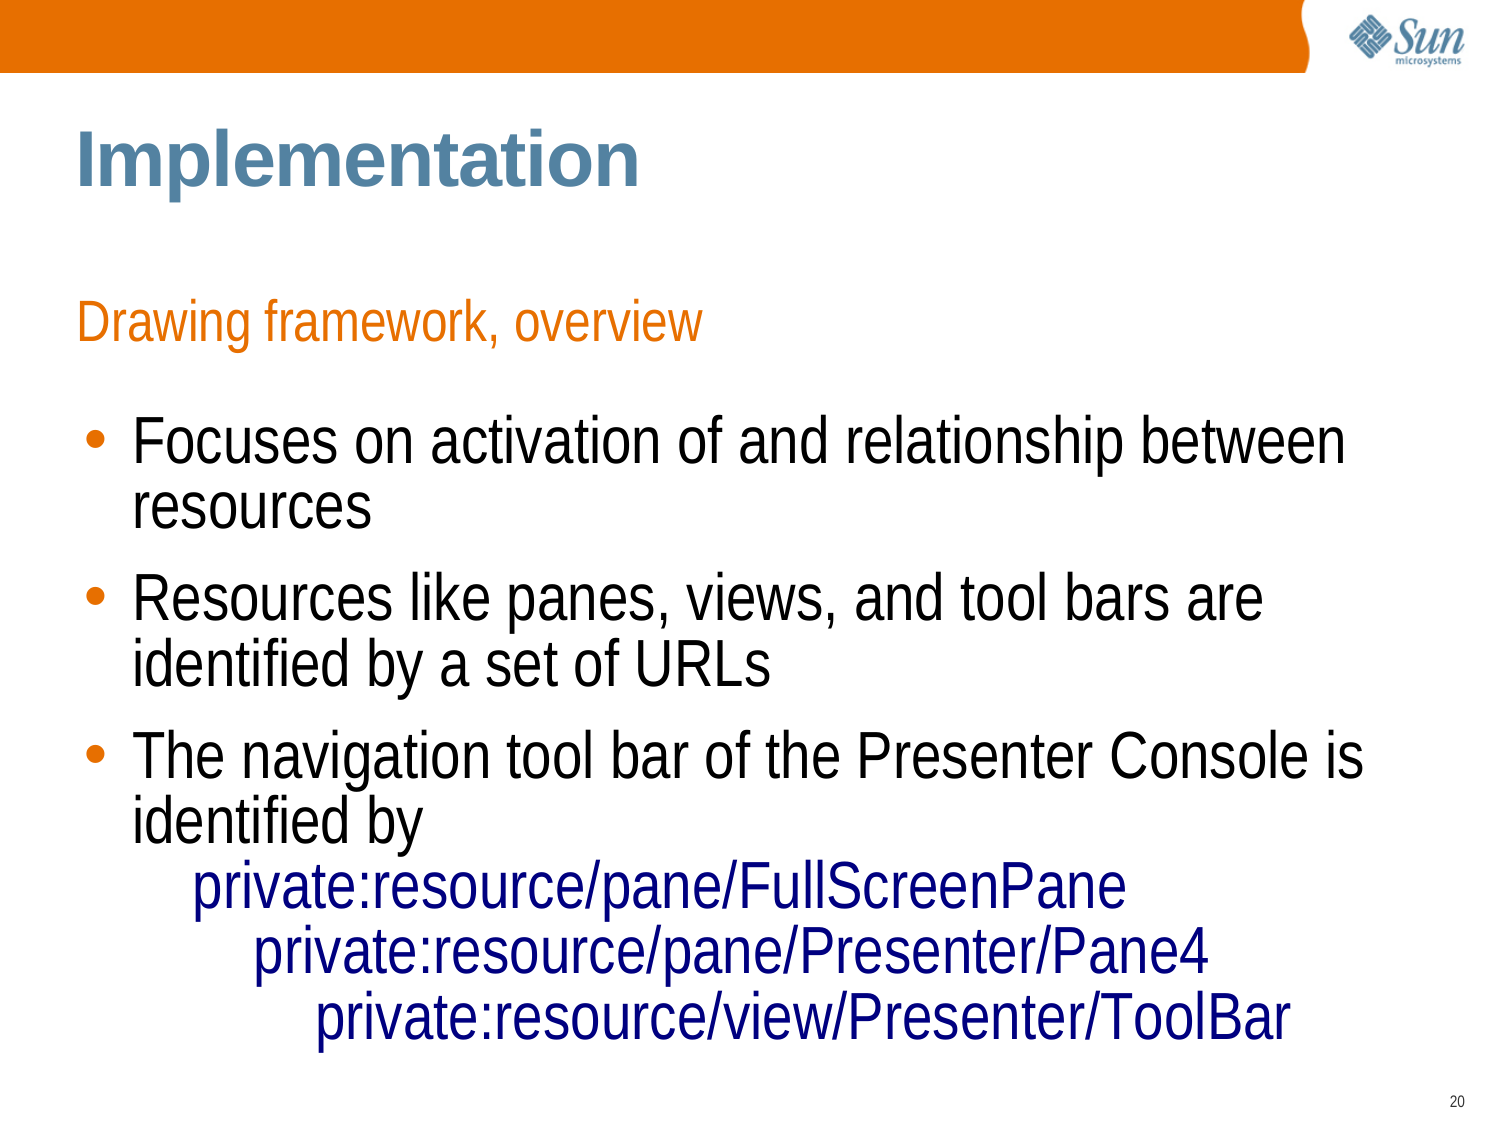

# Implementation
Drawing framework, overview
Focuses on activation of and relationship between resources
Resources like panes, views, and tool bars are identified by a set of URLs
The navigation tool bar of the Presenter Console is identified by
 private:resource/pane/FullScreenPane
 private:resource/pane/Presenter/Pane4
 private:resource/view/Presenter/ToolBar